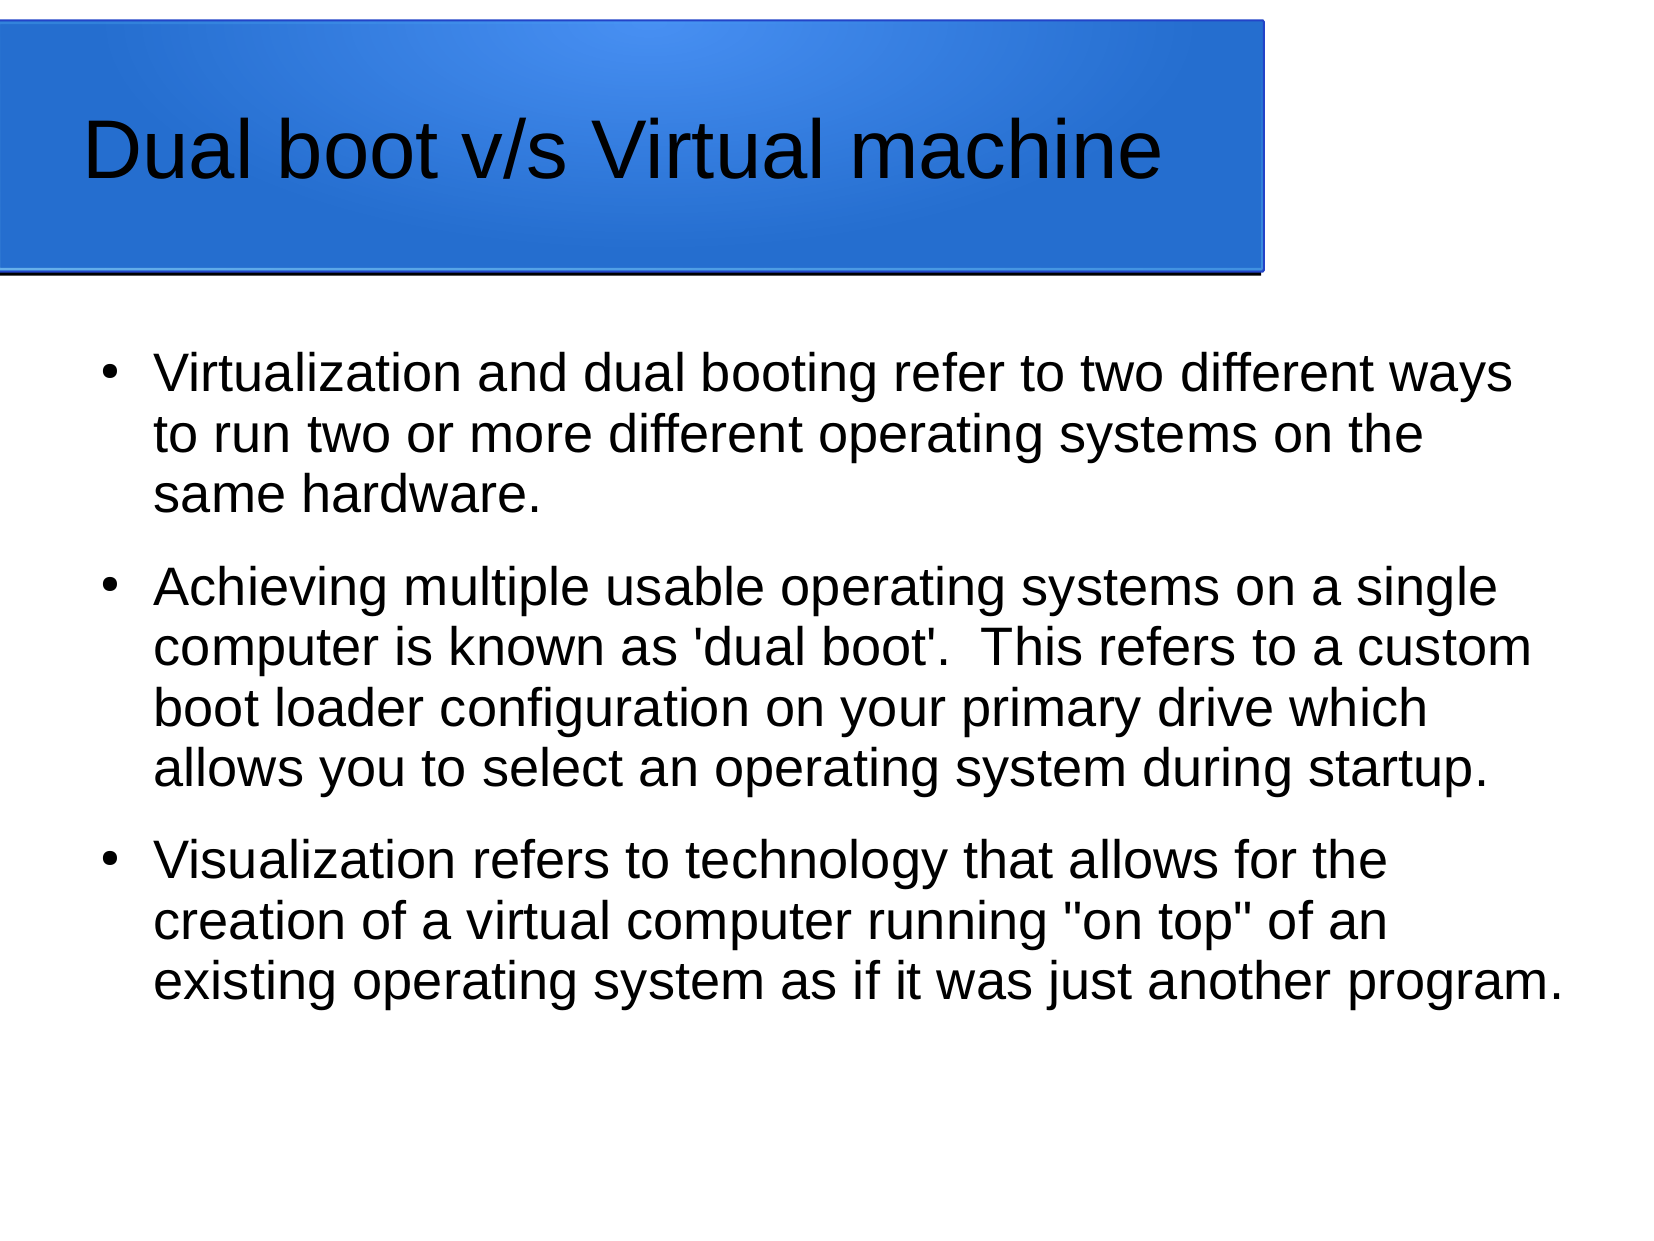

# Dual boot v/s Virtual machine
Virtualization and dual booting refer to two different ways to run two or more different operating systems on the same hardware.
Achieving multiple usable operating systems on a single computer is known as 'dual boot'. This refers to a custom boot loader configuration on your primary drive which allows you to select an operating system during startup.
Visualization refers to technology that allows for the creation of a virtual computer running "on top" of an existing operating system as if it was just another program.